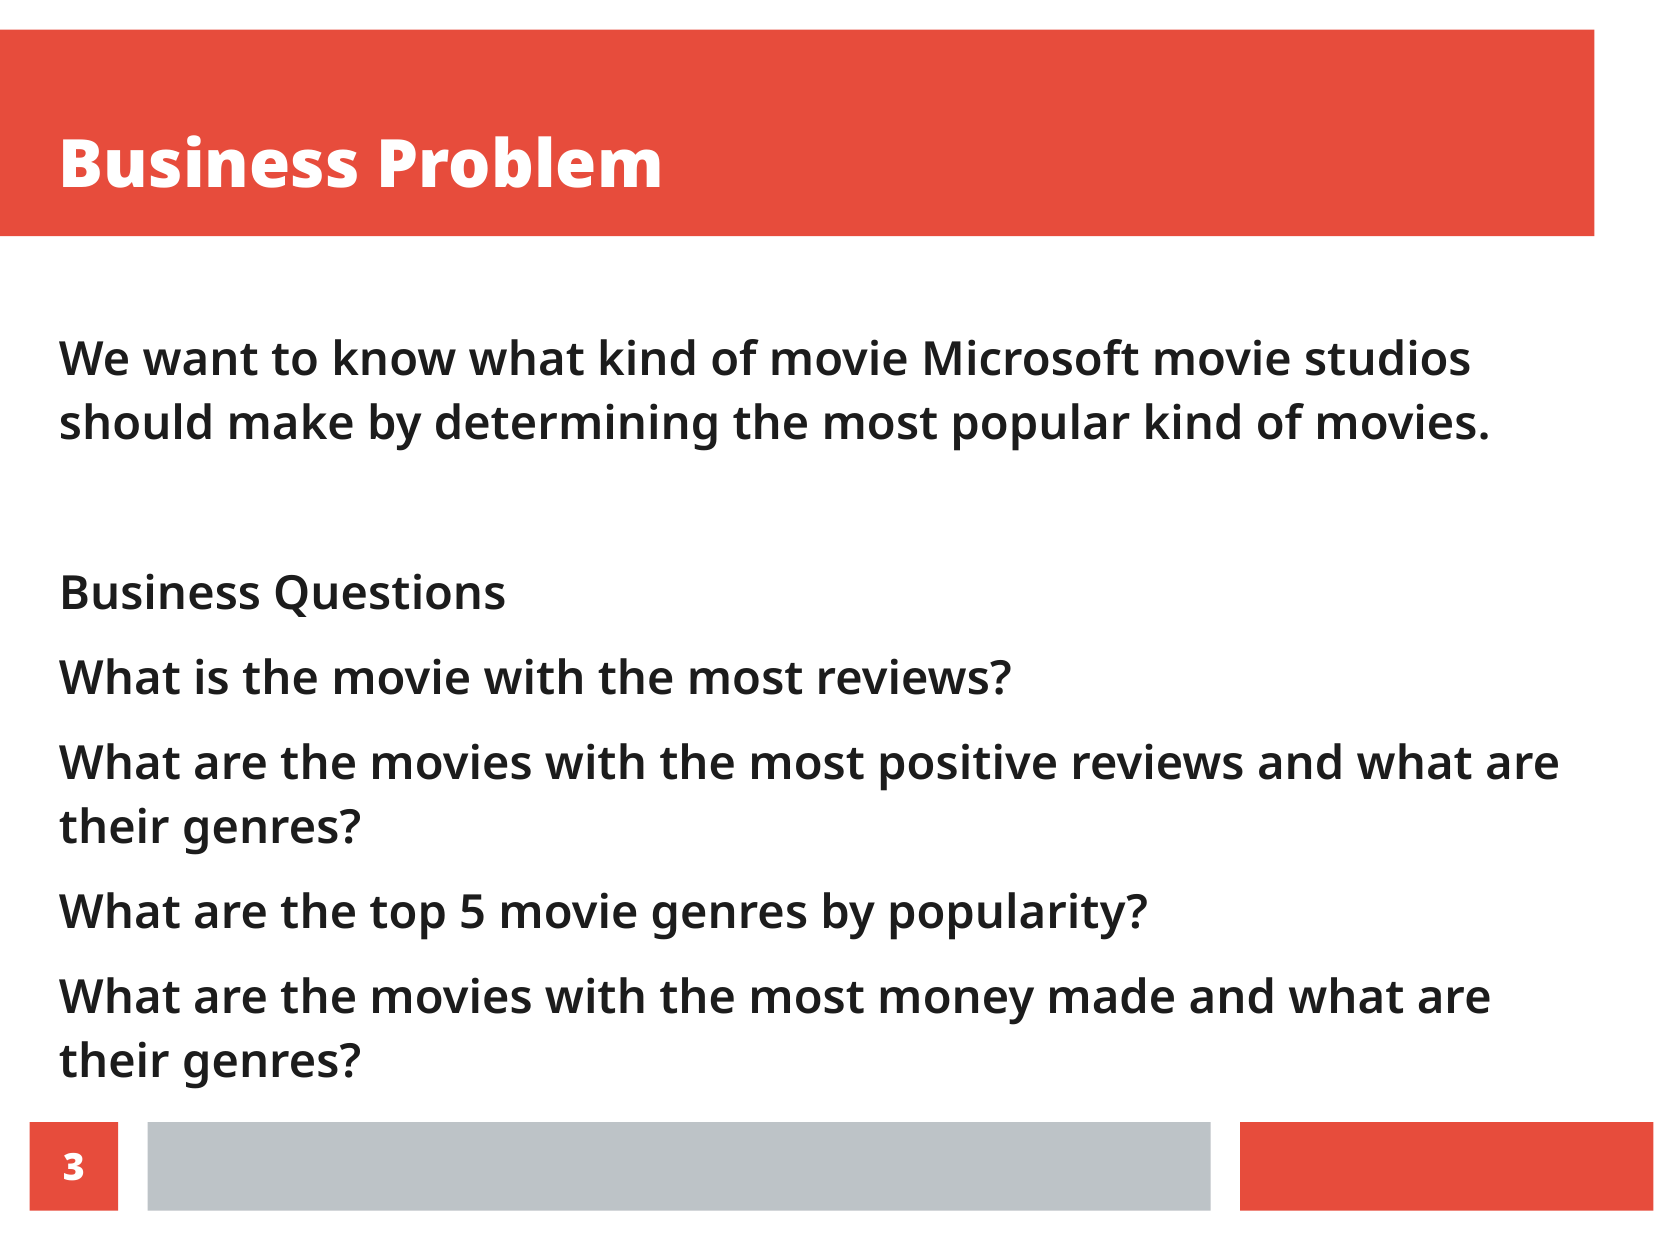

# Business Problem
We want to know what kind of movie Microsoft movie studios should make by determining the most popular kind of movies.
Business Questions
What is the movie with the most reviews?
What are the movies with the most positive reviews and what are their genres?
What are the top 5 movie genres by popularity?
What are the movies with the most money made and what are their genres?
3